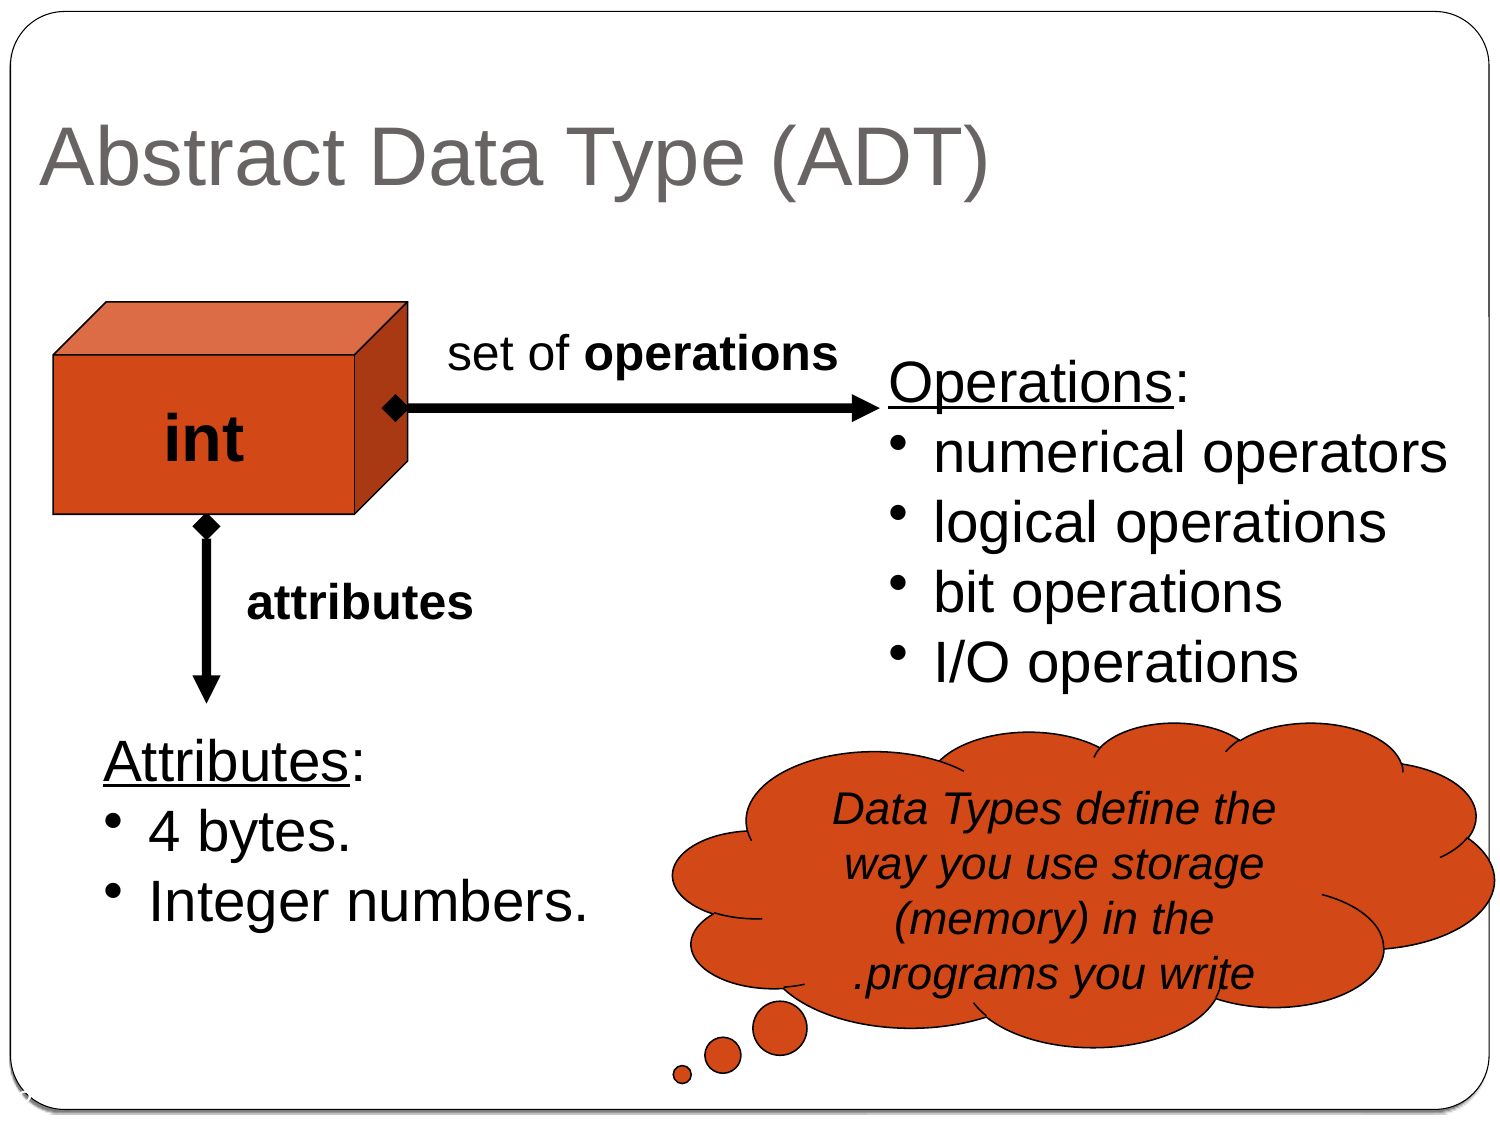

# Abstract Data Type (ADT)
int
set of operations
Operations:
numerical operators
logical operations
bit operations
I/O operations
attributes
Attributes:
4 bytes.
Integer numbers.
Data Types define the way you use storage (memory) in the programs you write.